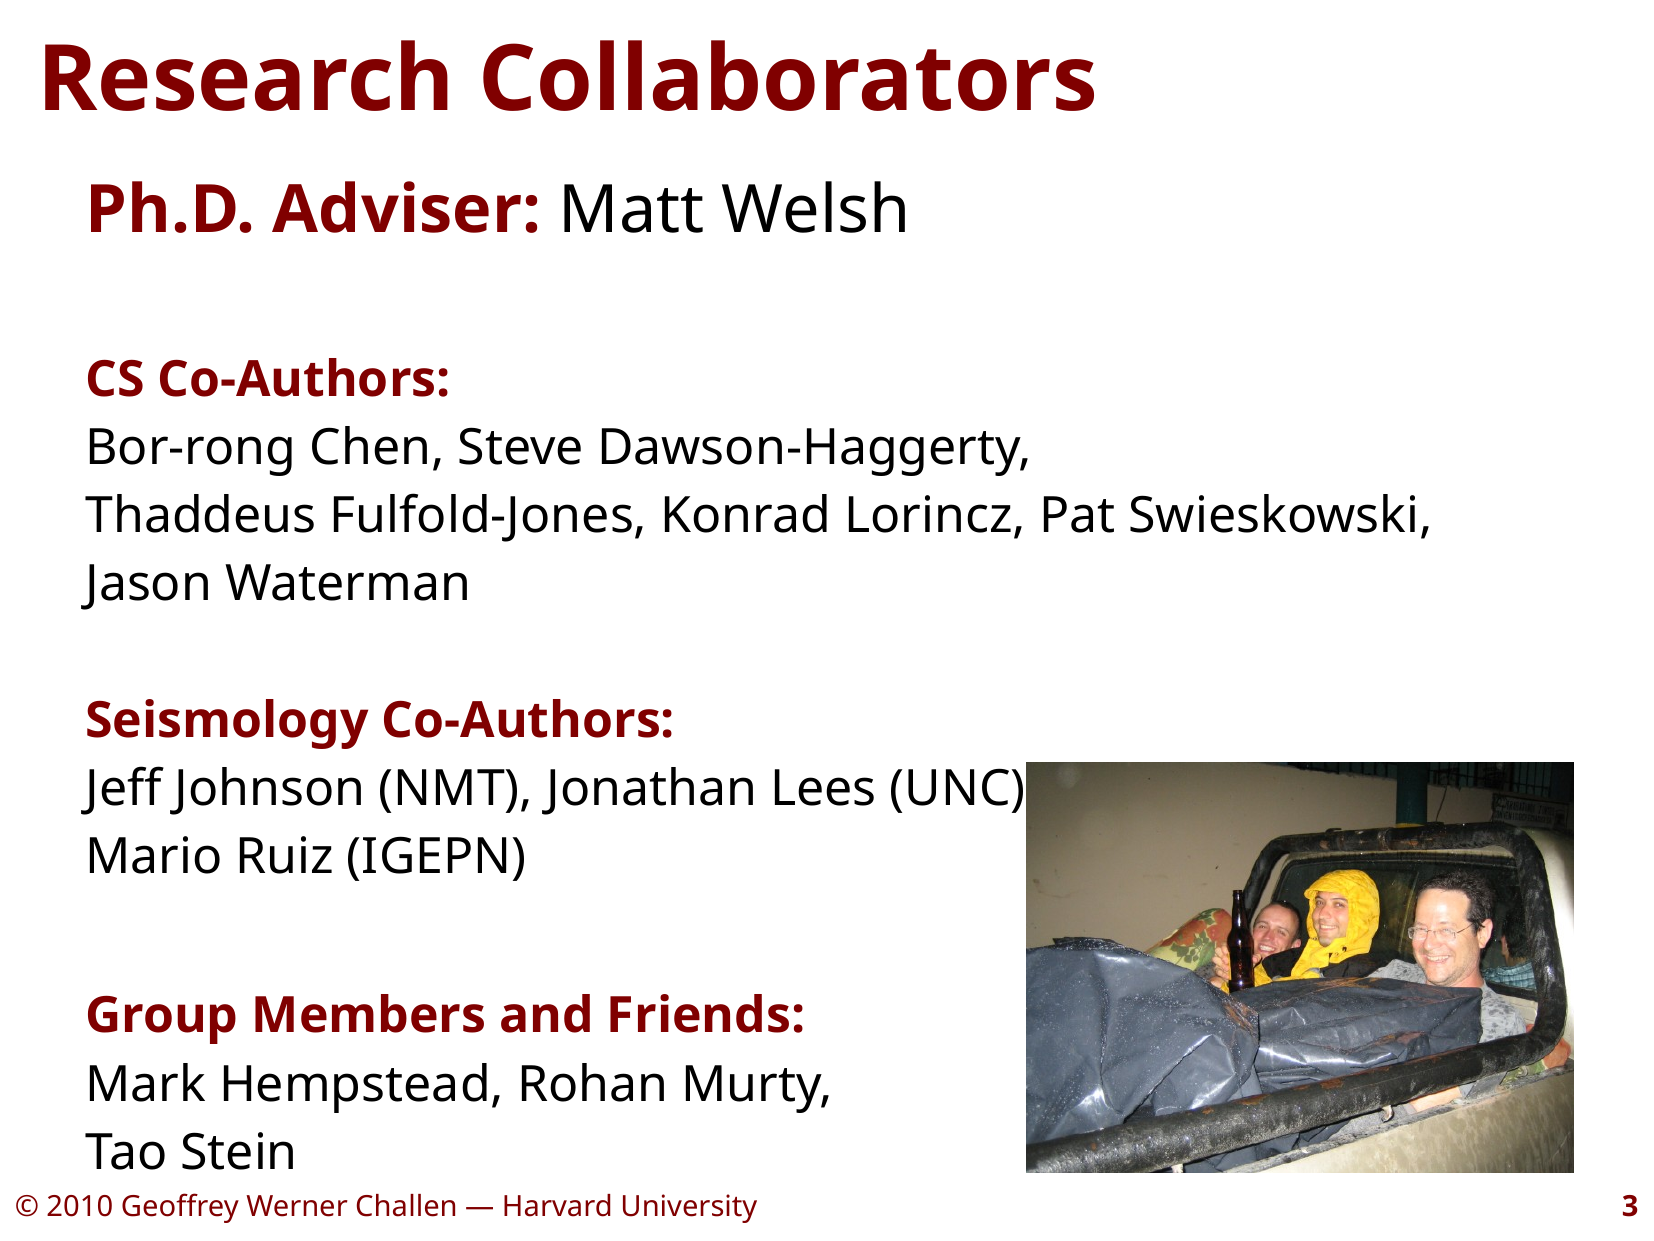

# Research Collaborators
Ph.D. Adviser: Matt Welsh
CS Co-Authors:
Bor-rong Chen, Steve Dawson-Haggerty,
Thaddeus Fulfold-Jones, Konrad Lorincz, Pat Swieskowski, Jason Waterman
Seismology Co-Authors:
Jeff Johnson (NMT), Jonathan Lees (UNC), Omar Marcillo (NMT), Mario Ruiz (IGEPN)
Group Members and Friends:
Mark Hempstead, Rohan Murty,
Tao Stein
3